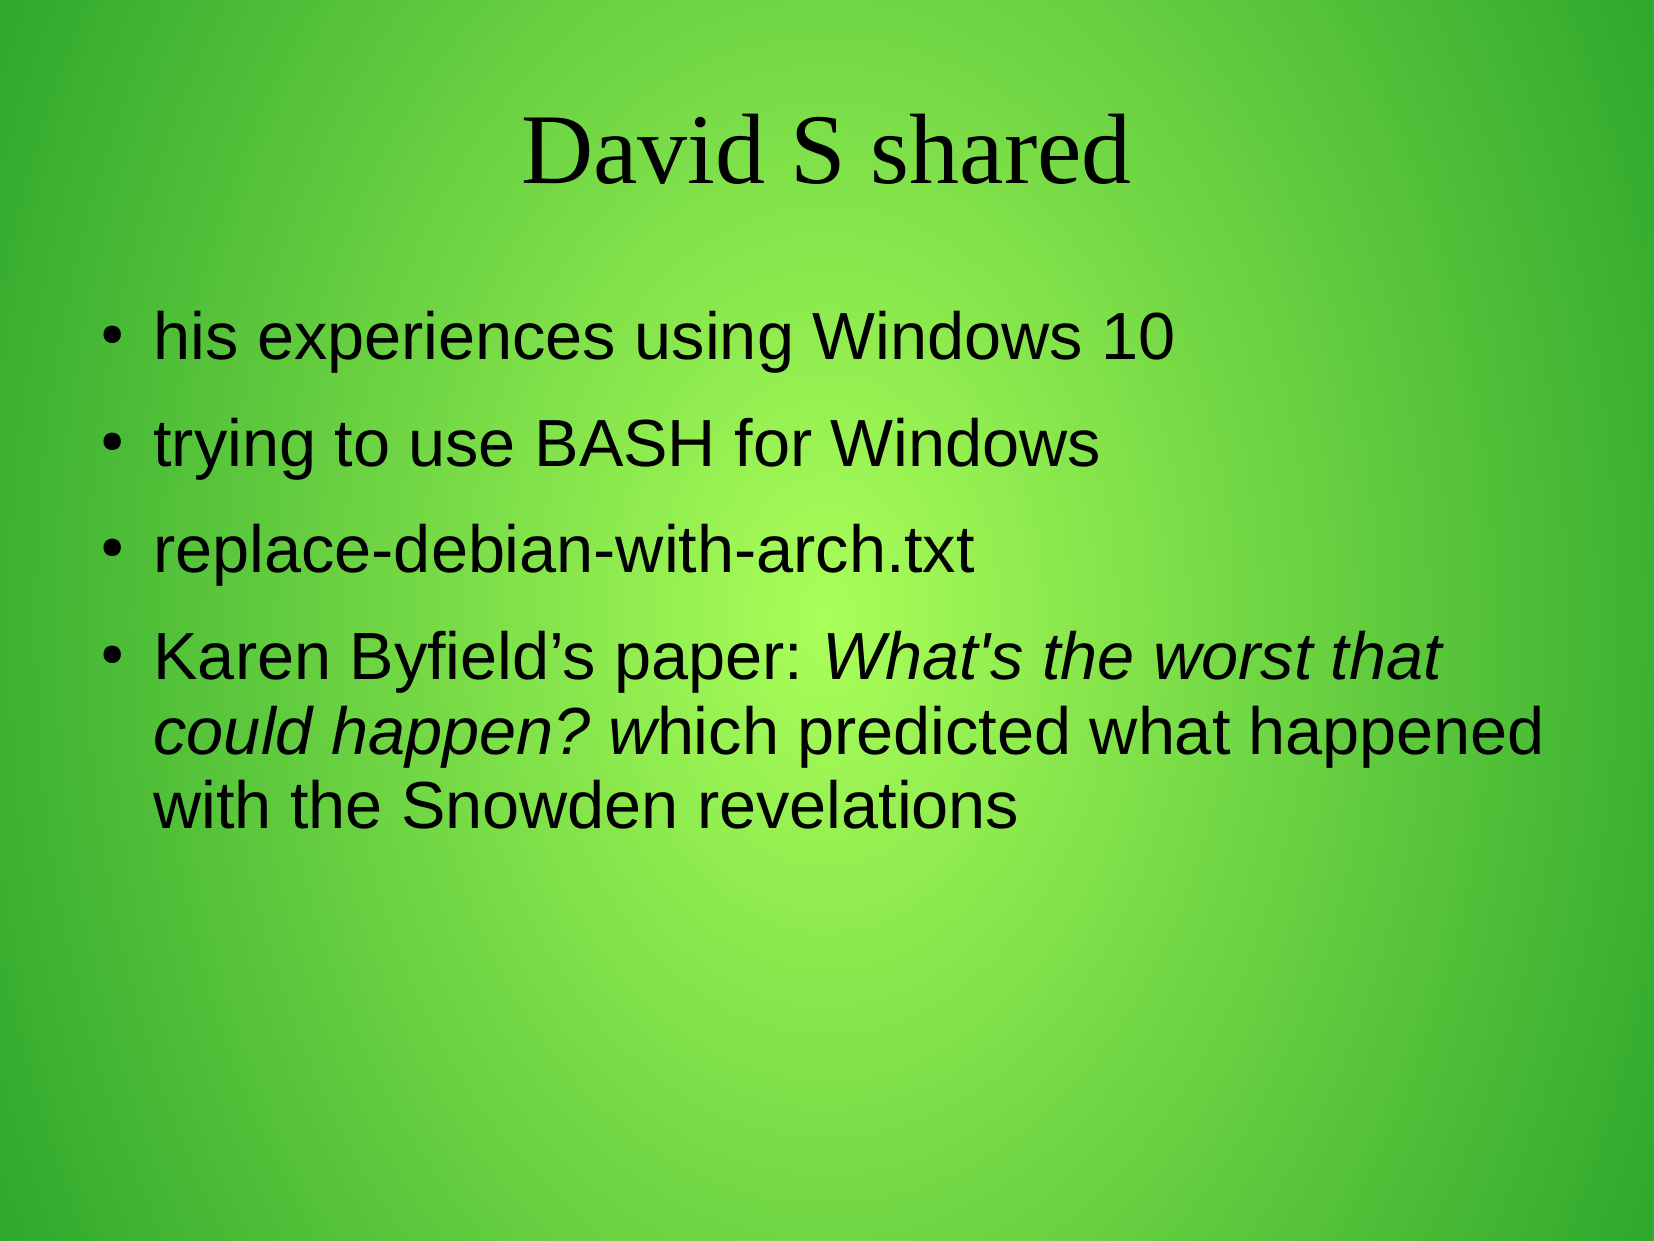

# David S shared
his experiences using Windows 10
trying to use BASH for Windows
replace-debian-with-arch.txt
Karen Byfield’s paper: What's the worst that could happen? which predicted what happened with the Snowden revelations